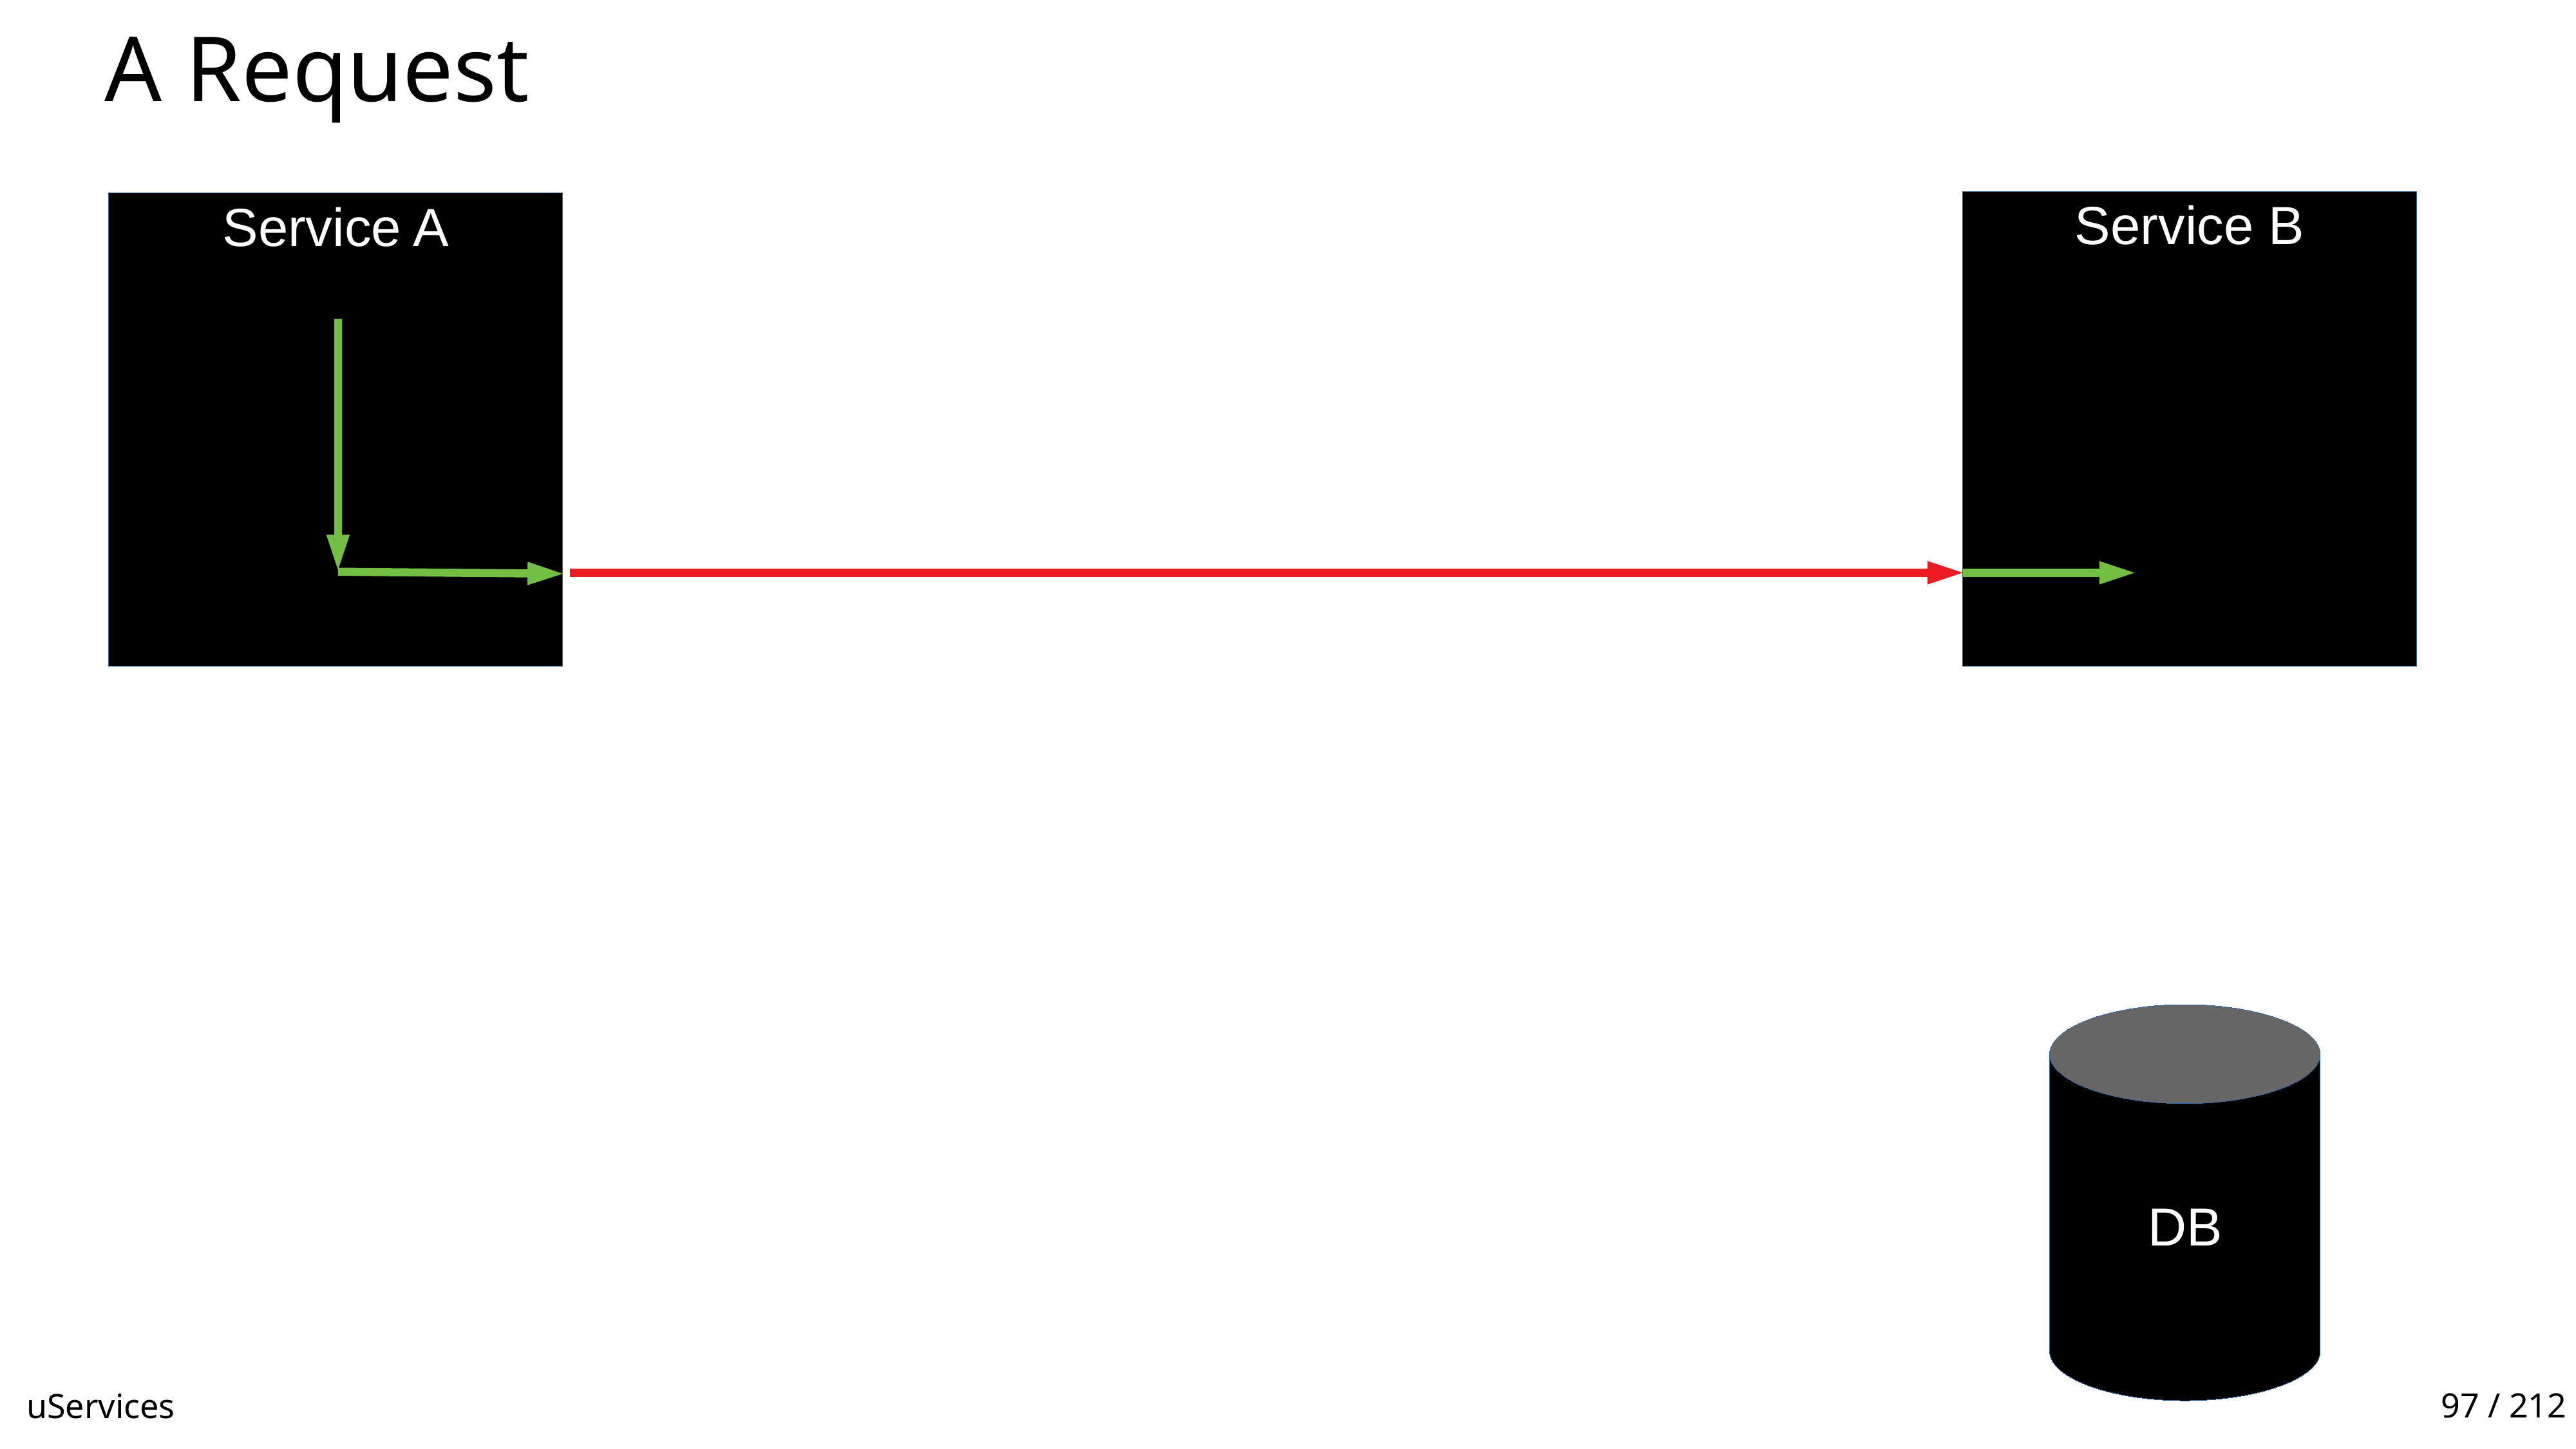

A Request
Service B
Service A
DB
# uServices